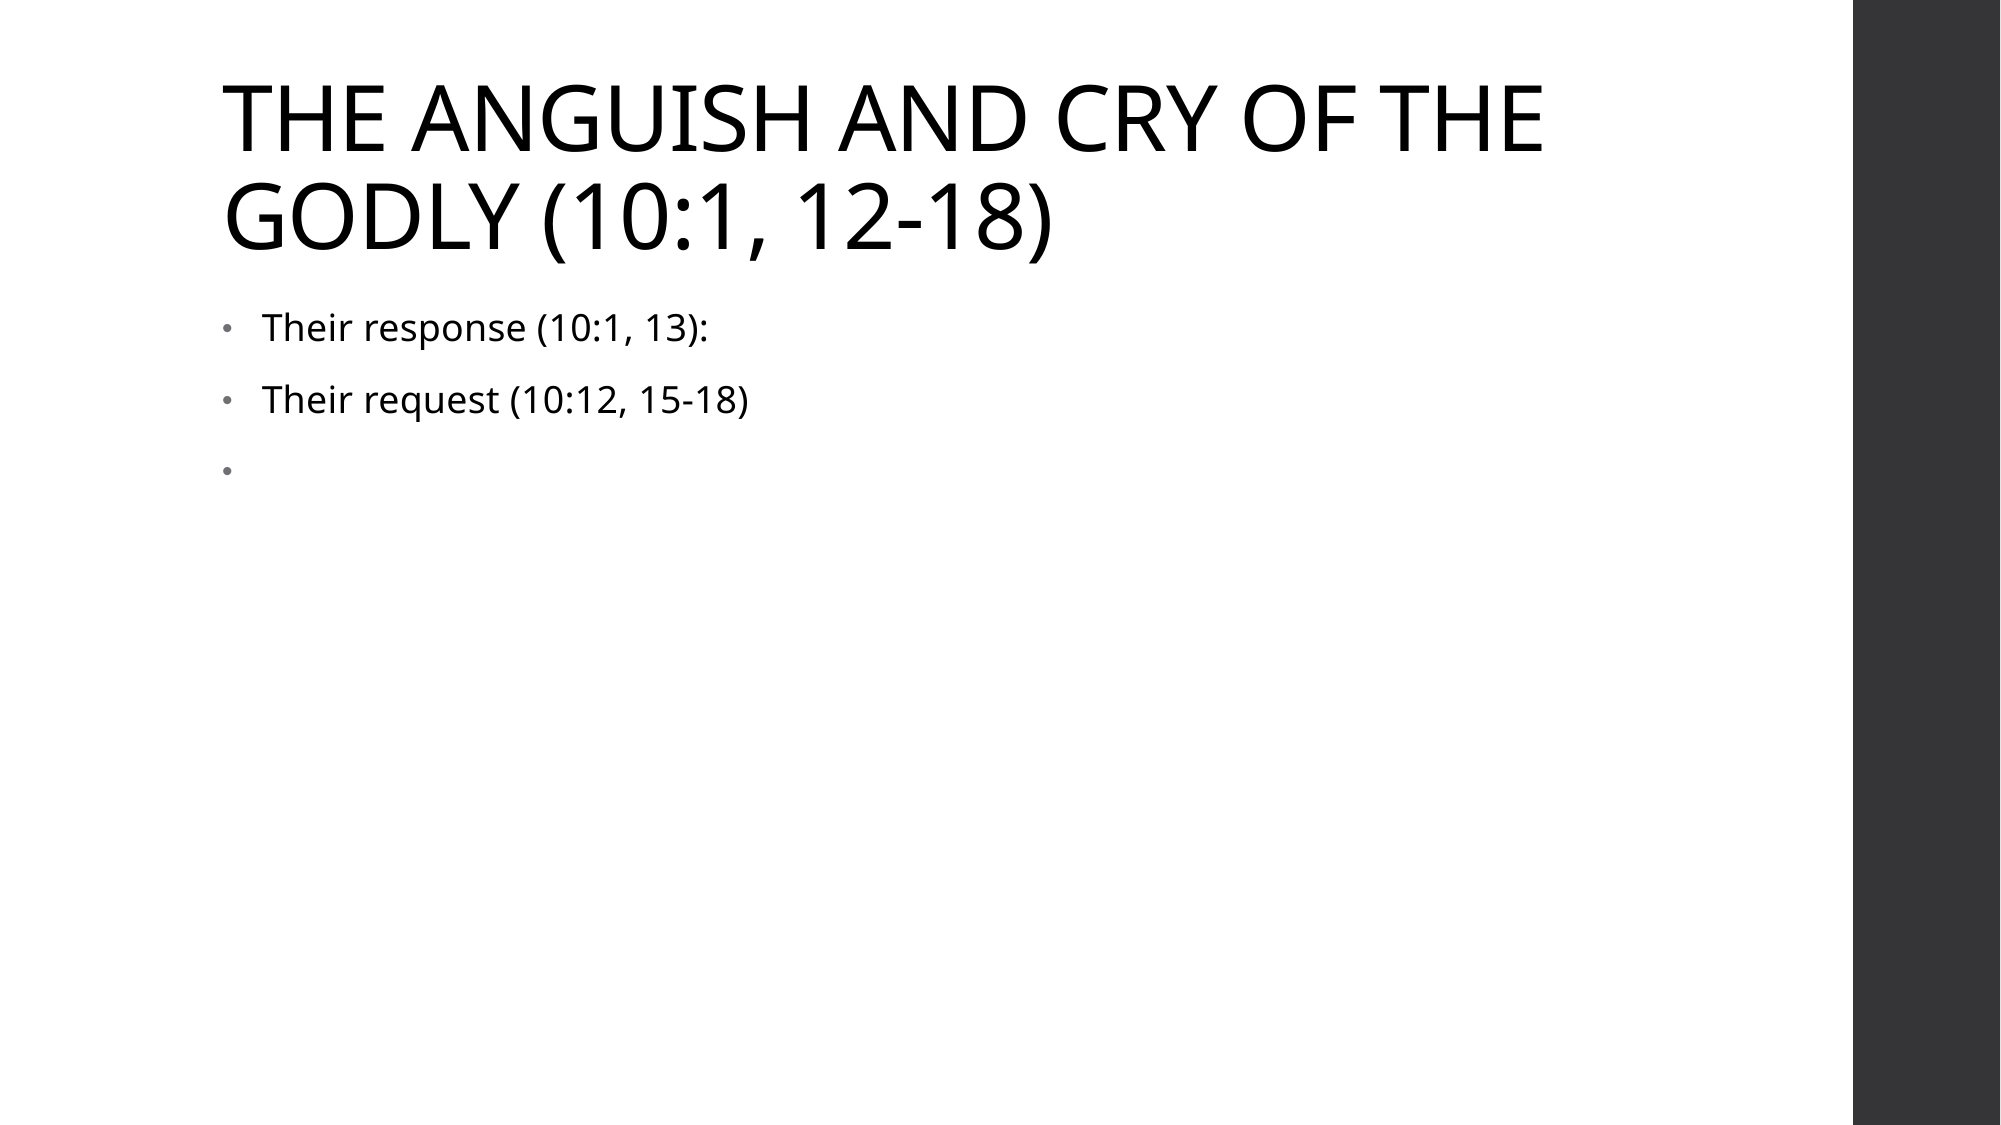

# THE ANGUISH AND CRY OF THE GODLY (10:1, 12-18)
 Their response (10:1, 13):
 Their request (10:12, 15-18)